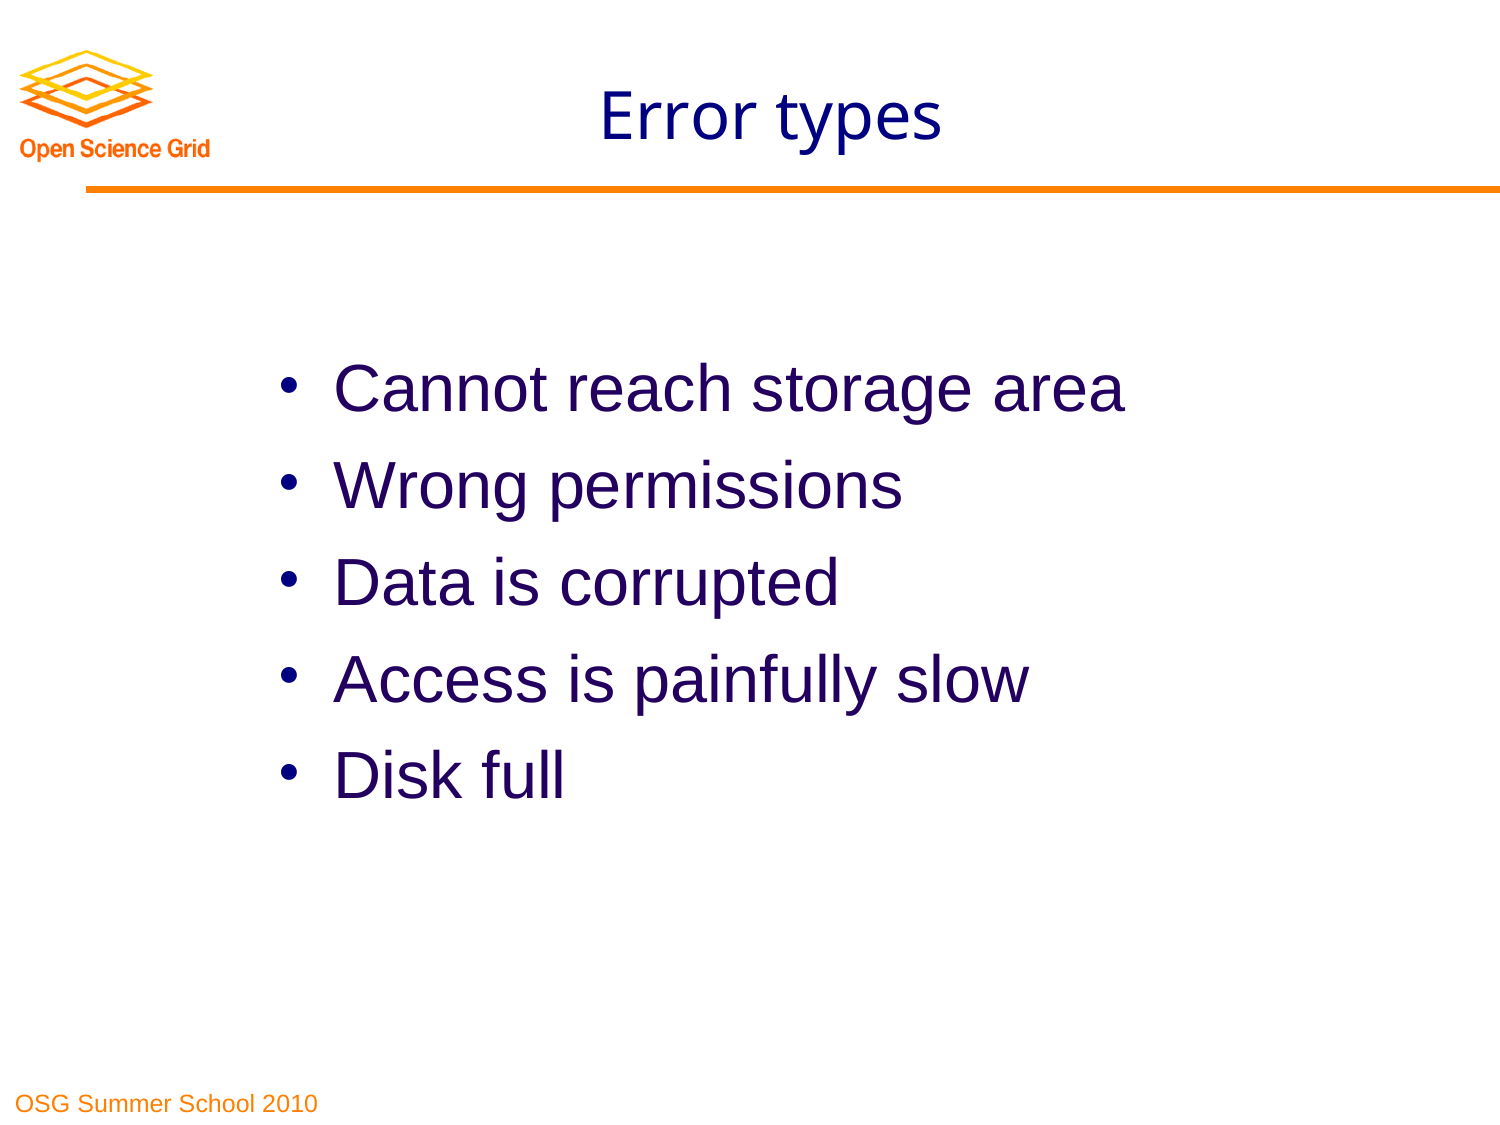

# Error types
Cannot reach storage area
Wrong permissions
Data is corrupted
Access is painfully slow
Disk full